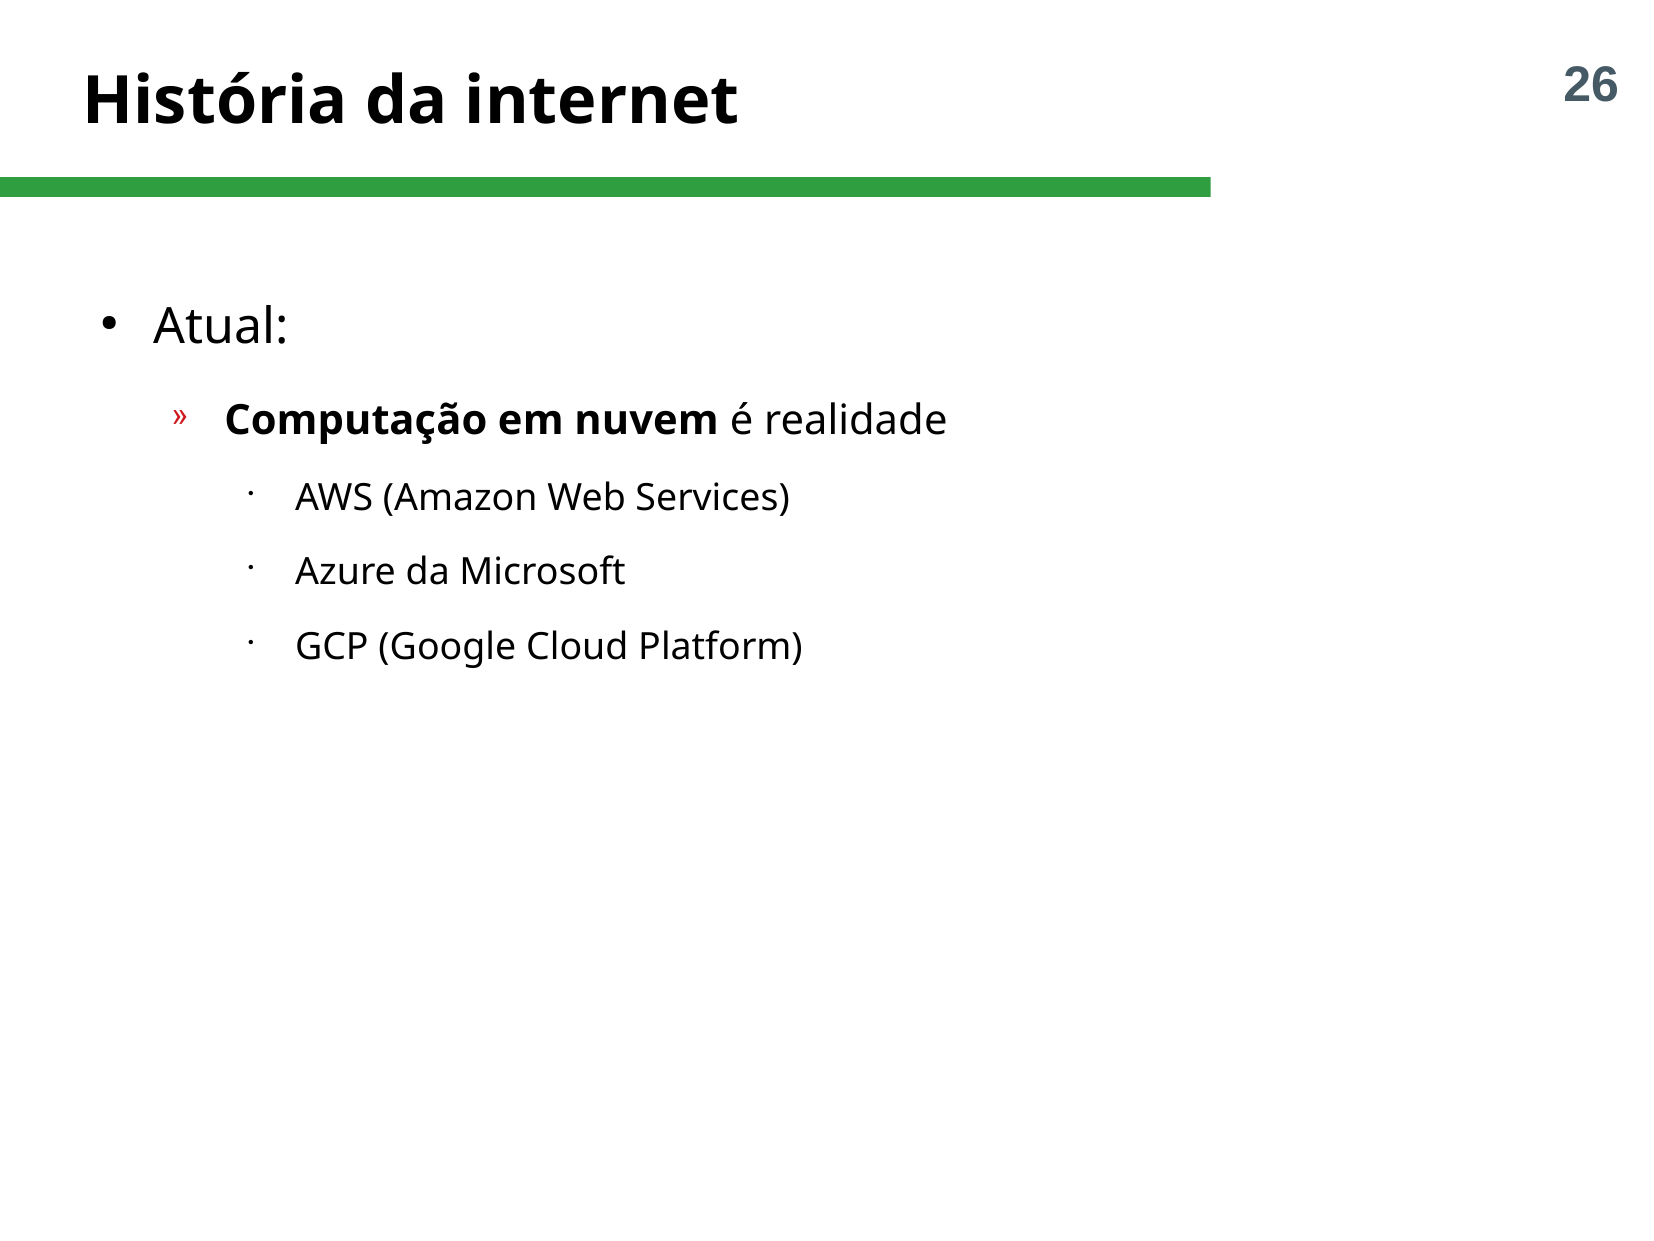

# História da internet
Atual:
Computação em nuvem é realidade
AWS (Amazon Web Services)
Azure da Microsoft
GCP (Google Cloud Platform)